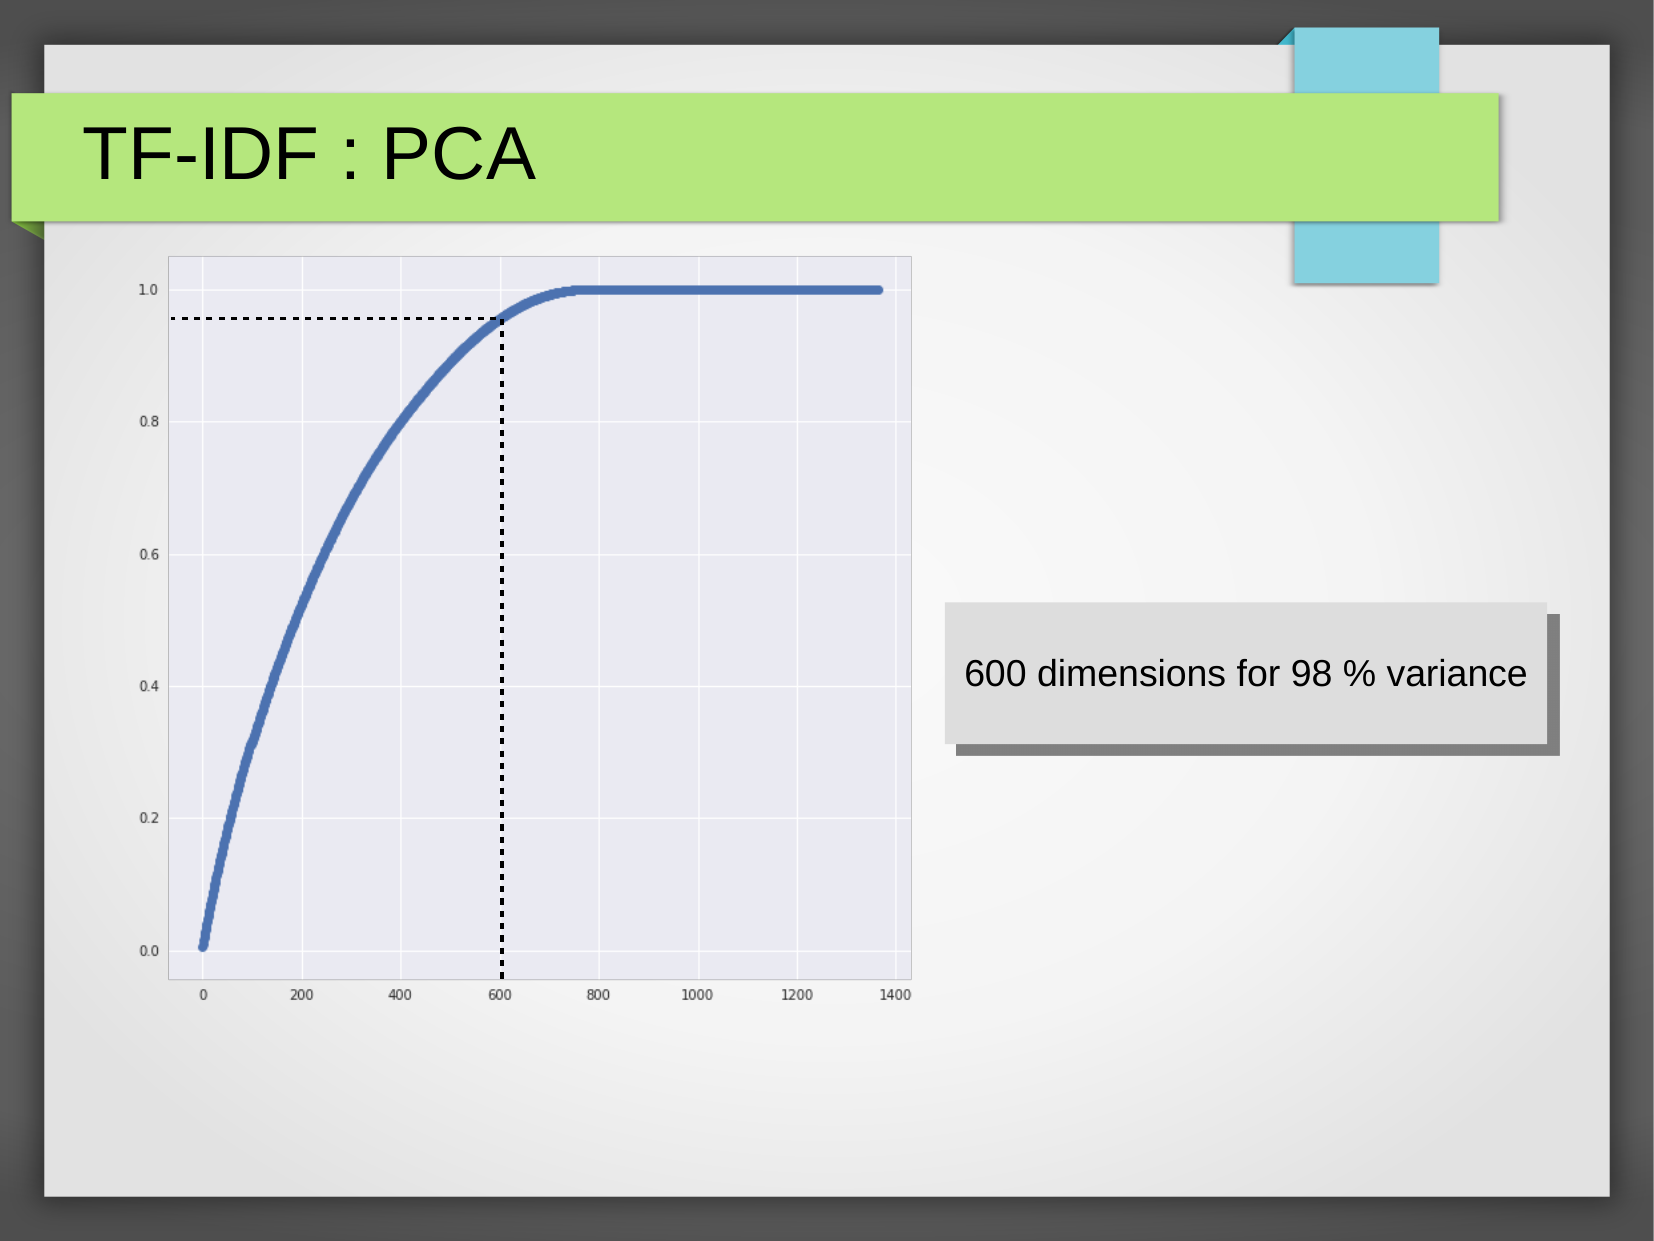

# TF-IDF : PCA
600 dimensions for 98 % variance